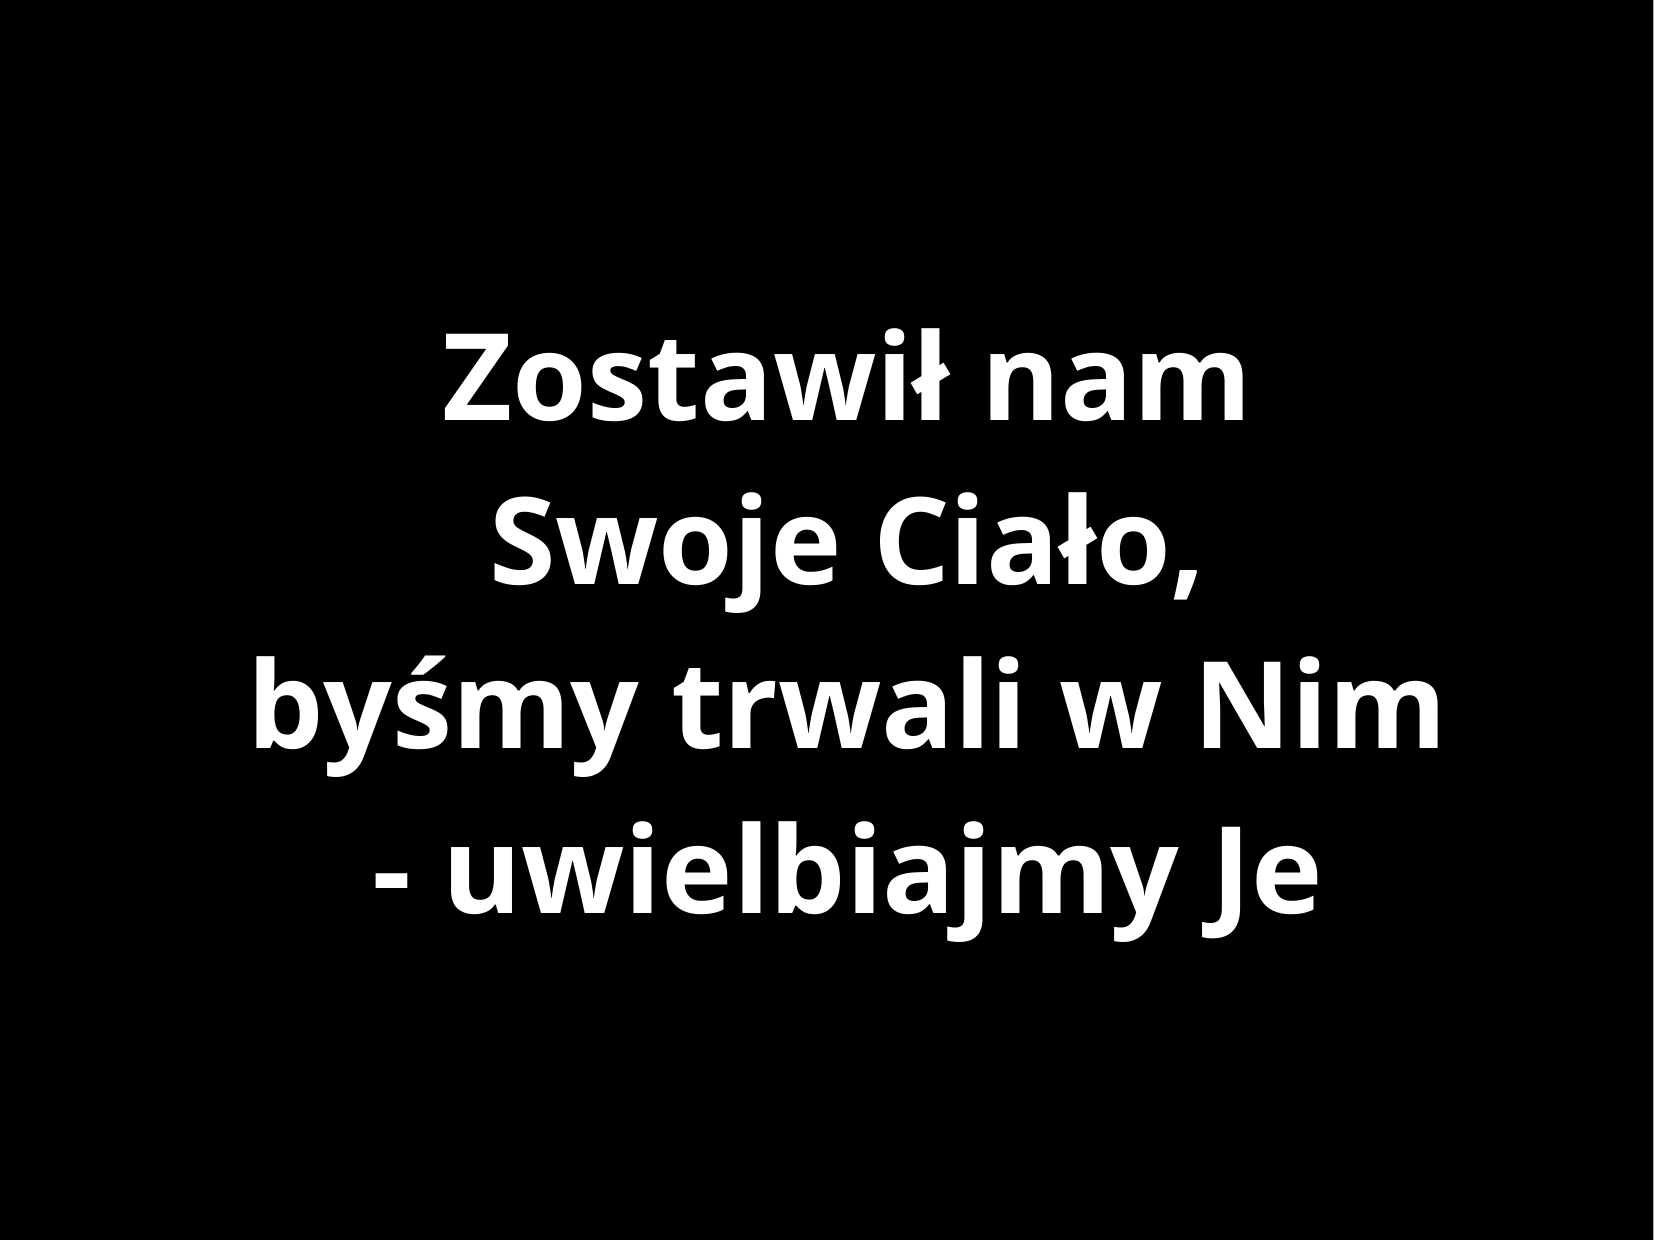

# Zostawił nam
Swoje Ciało,
byśmy trwali w Nim
- uwielbiajmy Je